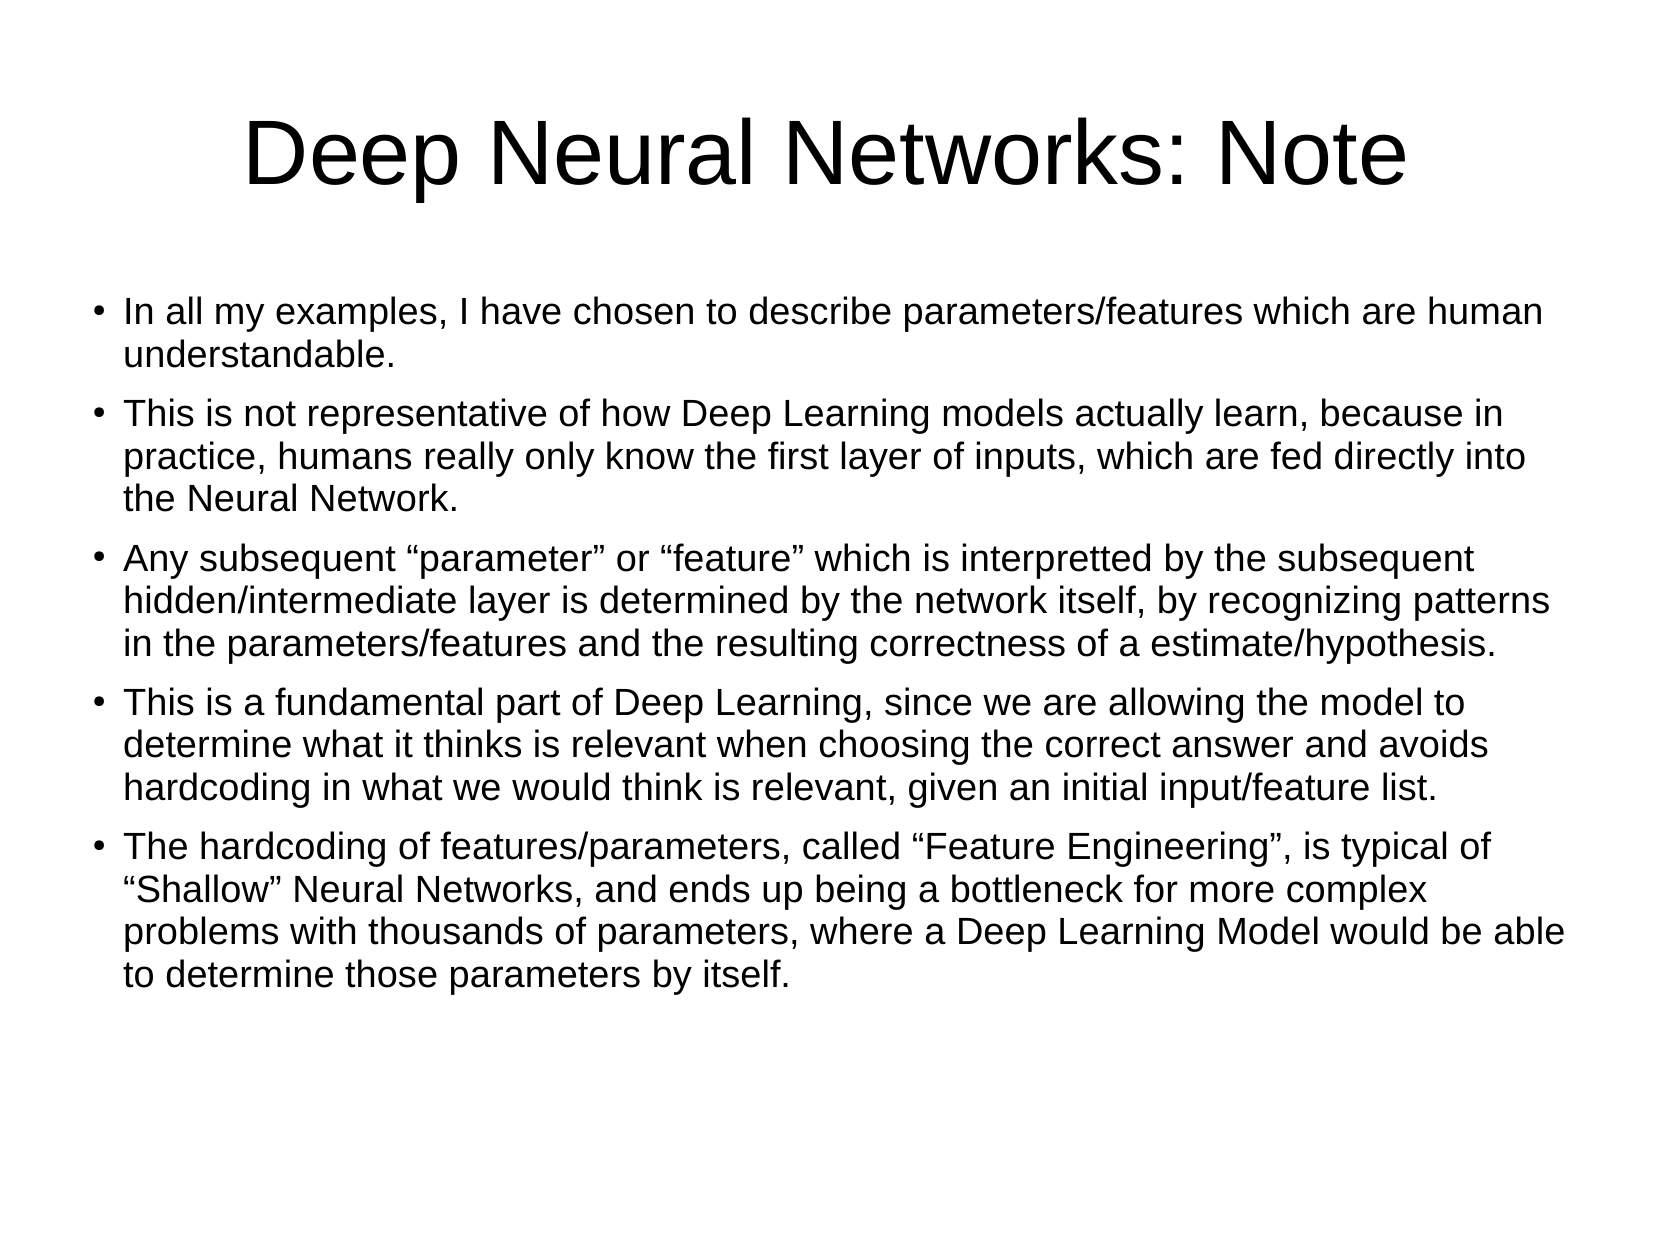

# Deep Neural Networks: Note
In all my examples, I have chosen to describe parameters/features which are human understandable.
This is not representative of how Deep Learning models actually learn, because in practice, humans really only know the first layer of inputs, which are fed directly into the Neural Network.
Any subsequent “parameter” or “feature” which is interpretted by the subsequent hidden/intermediate layer is determined by the network itself, by recognizing patterns in the parameters/features and the resulting correctness of a estimate/hypothesis.
This is a fundamental part of Deep Learning, since we are allowing the model to determine what it thinks is relevant when choosing the correct answer and avoids hardcoding in what we would think is relevant, given an initial input/feature list.
The hardcoding of features/parameters, called “Feature Engineering”, is typical of “Shallow” Neural Networks, and ends up being a bottleneck for more complex problems with thousands of parameters, where a Deep Learning Model would be able to determine those parameters by itself.